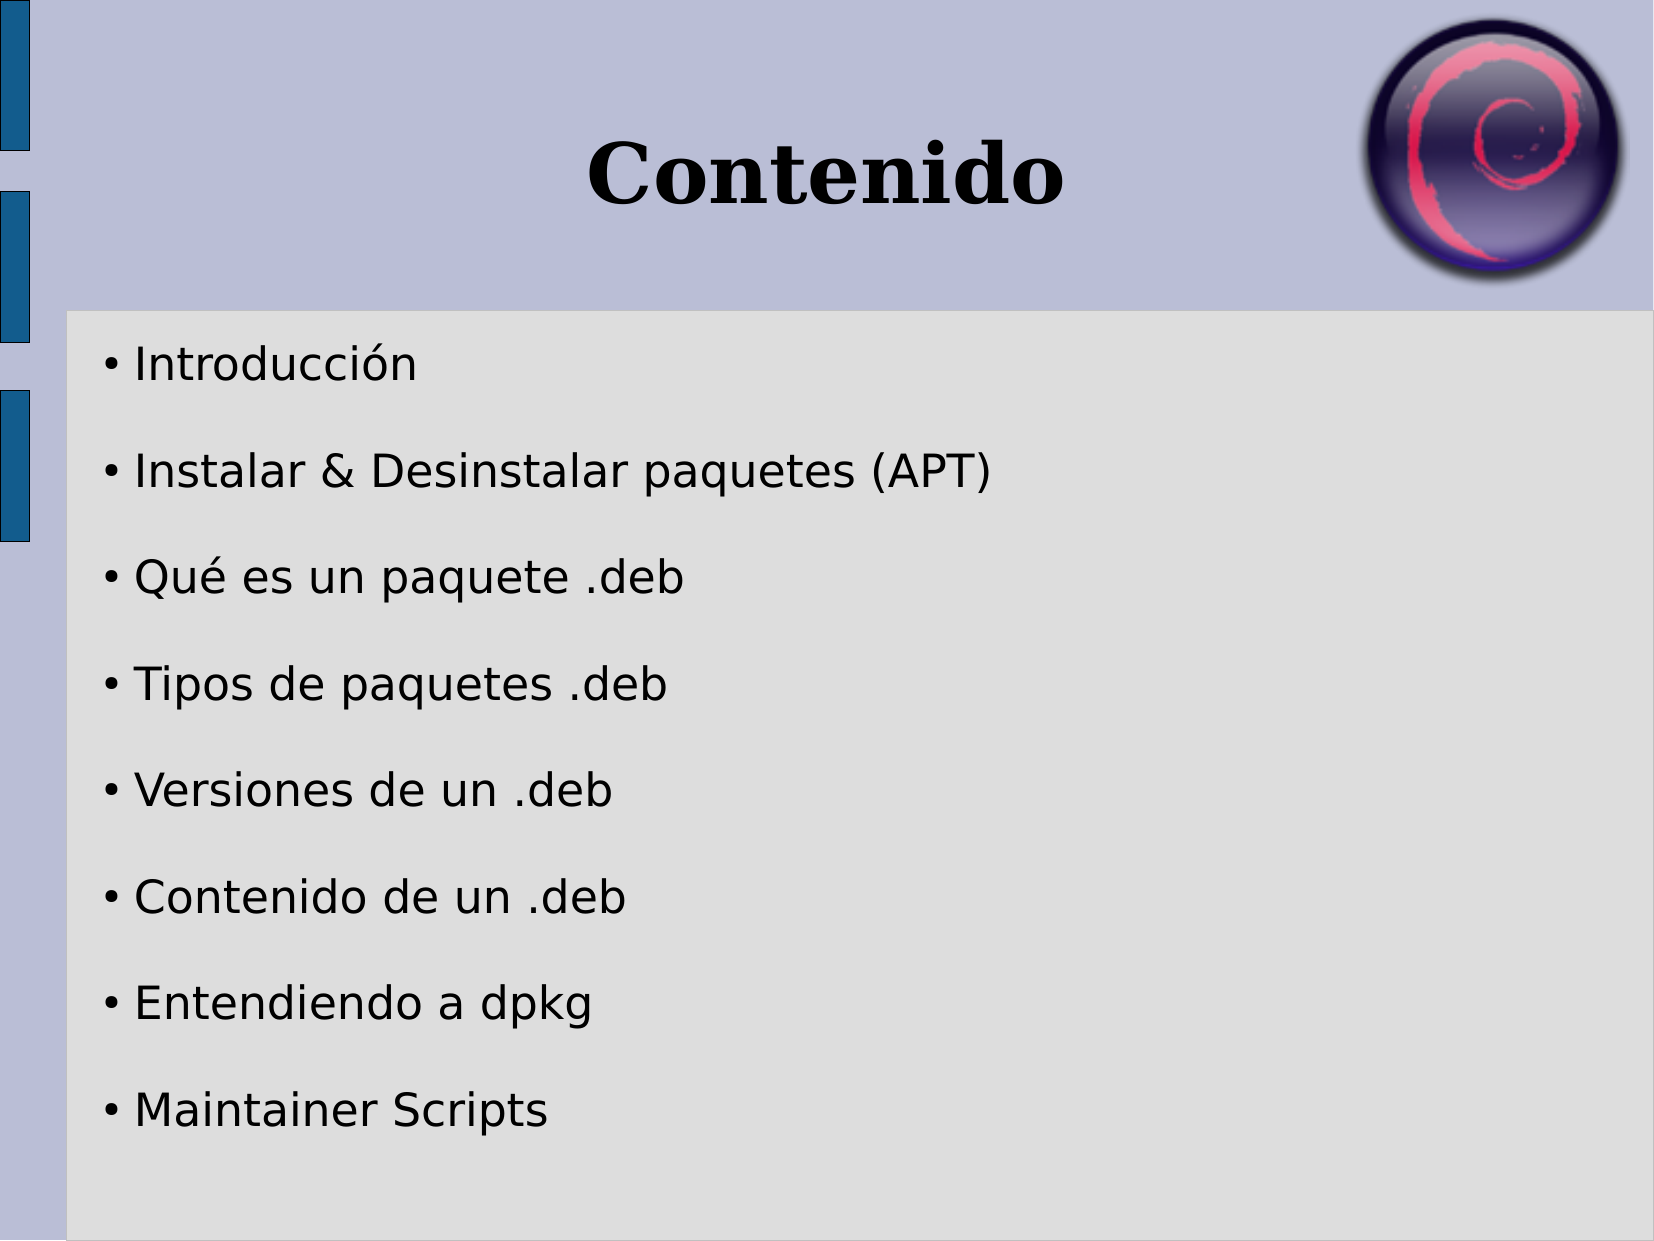

Contenido
 Introducción
 Instalar & Desinstalar paquetes (APT)
 Qué es un paquete .deb
 Tipos de paquetes .deb
 Versiones de un .deb
 Contenido de un .deb
 Entendiendo a dpkg
 Maintainer Scripts